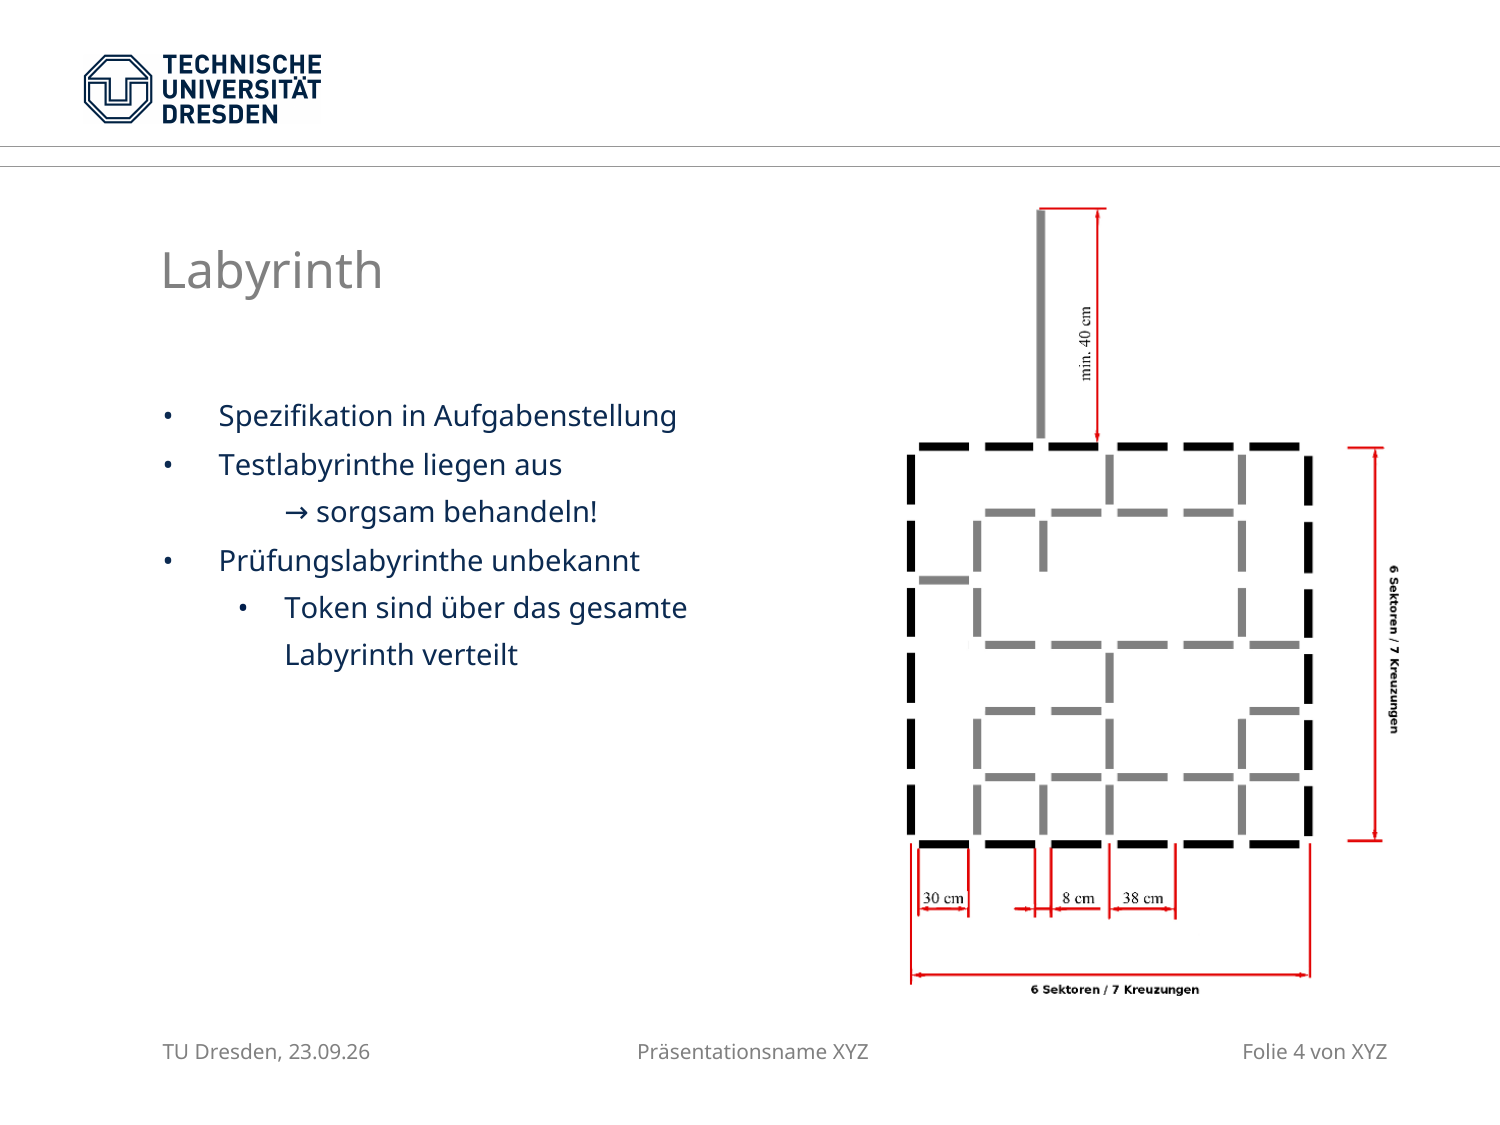

# Labyrinth
Spezifikation in Aufgabenstellung
Testlabyrinthe liegen aus
→ sorgsam behandeln!
Prüfungslabyrinthe unbekannt
Token sind über das gesamte
Labyrinth verteilt
4